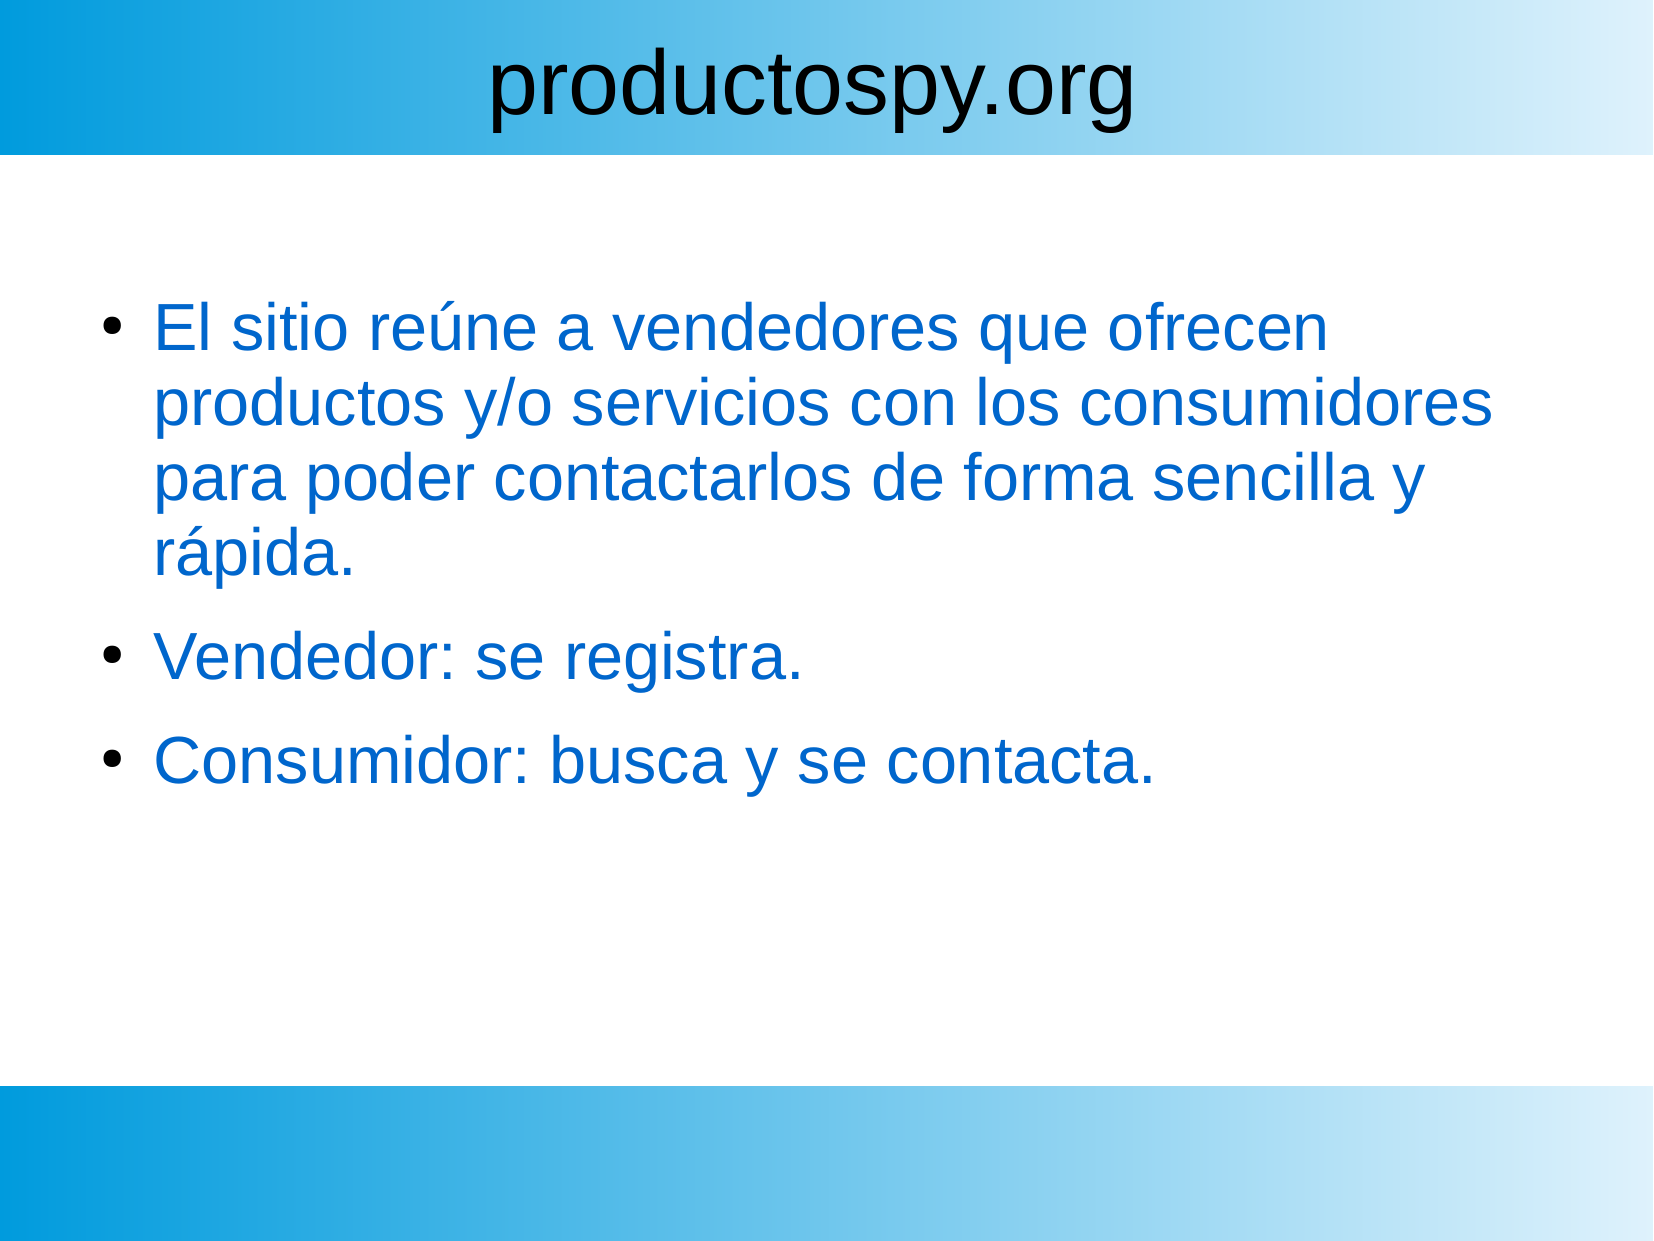

productospy.org
# El sitio reúne a vendedores que ofrecen productos y/o servicios con los consumidores para poder contactarlos de forma sencilla y rápida.
Vendedor: se registra.
Consumidor: busca y se contacta.